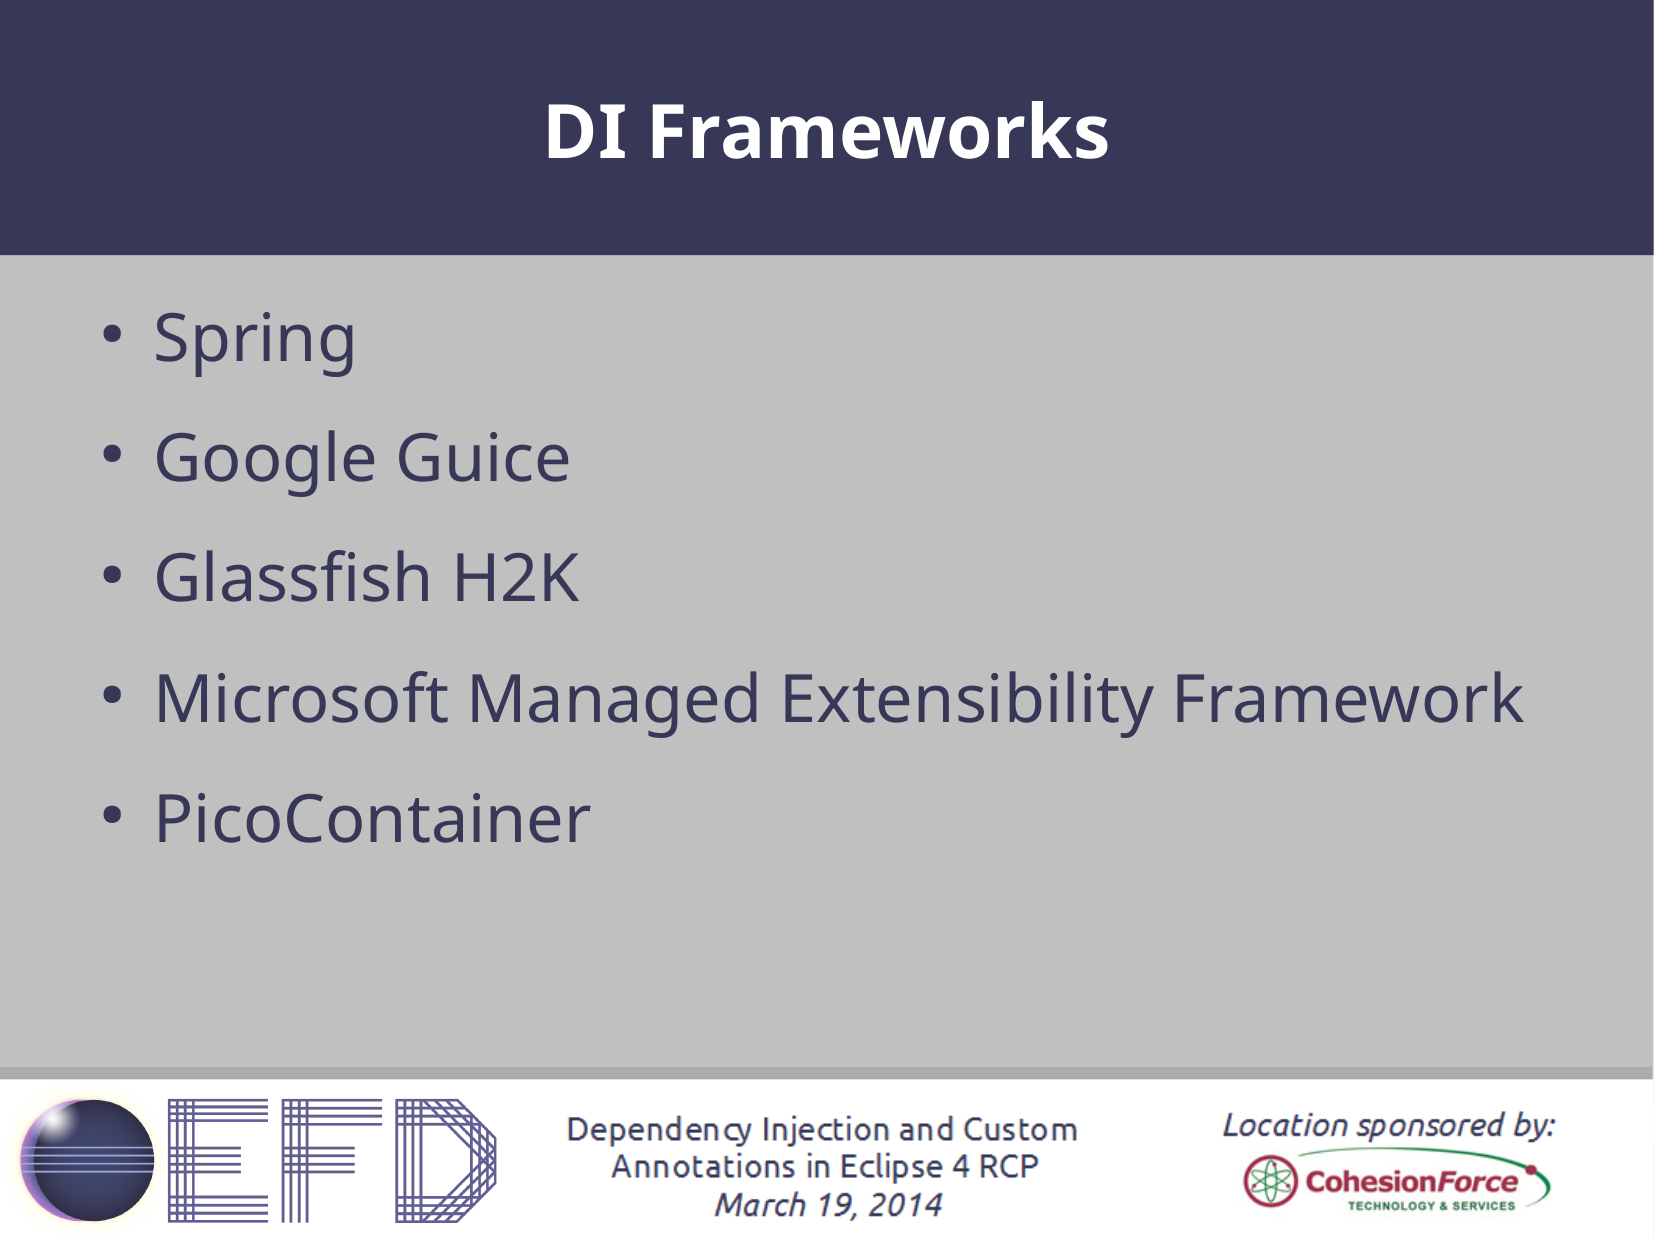

# DI Frameworks
Spring
Google Guice
Glassfish H2K
Microsoft Managed Extensibility Framework
PicoContainer